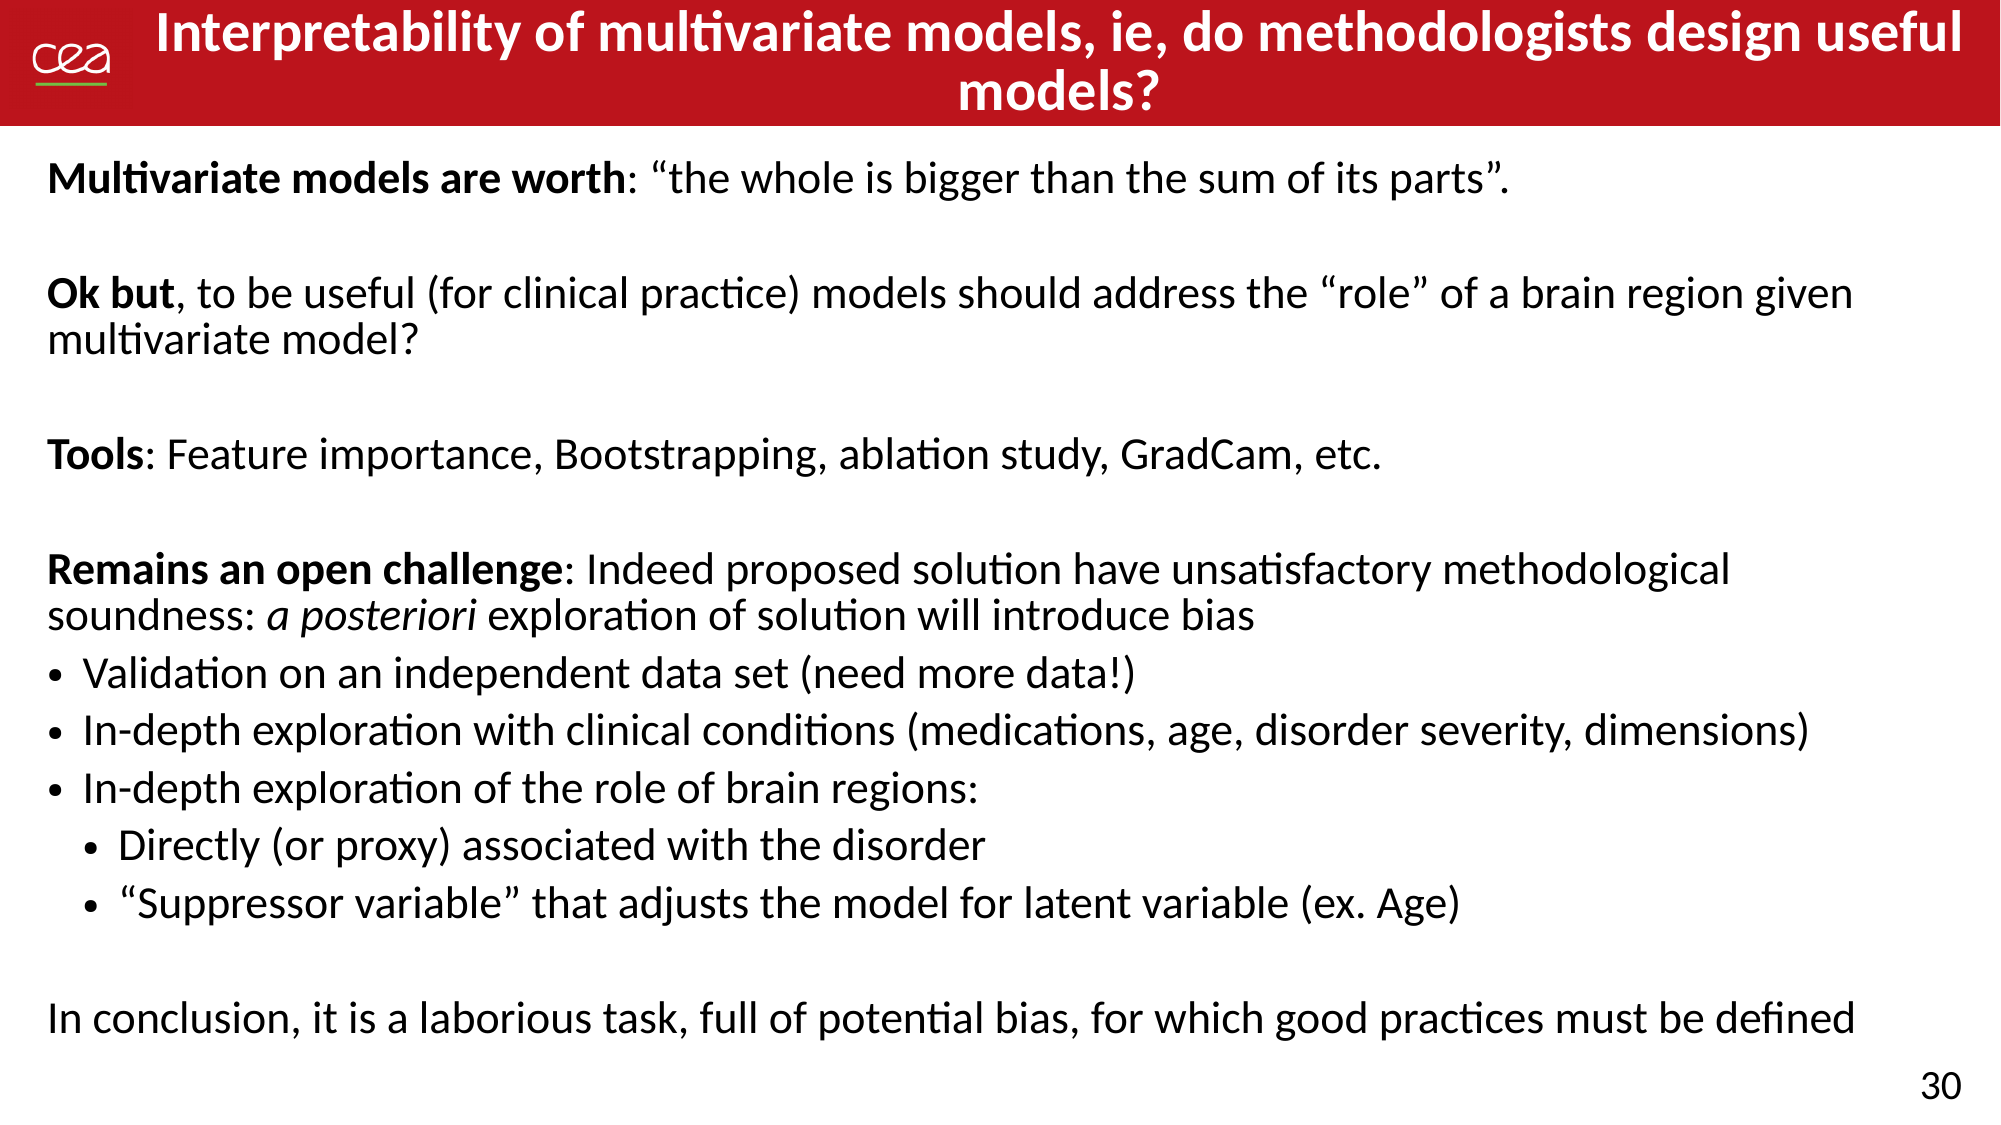

# Interpretability of multivariate models, ie, do methodologists design useful models?
Multivariate models are worth: “the whole is bigger than the sum of its parts”.
Ok but, to be useful (for clinical practice) models should address the “role” of a brain region given multivariate model?
Tools: Feature importance, Bootstrapping, ablation study, GradCam, etc.
Remains an open challenge: Indeed proposed solution have unsatisfactory methodological soundness: a posteriori exploration of solution will introduce bias
Validation on an independent data set (need more data!)
In-depth exploration with clinical conditions (medications, age, disorder severity, dimensions)
In-depth exploration of the role of brain regions:
Directly (or proxy) associated with the disorder
“Suppressor variable” that adjusts the model for latent variable (ex. Age)
In conclusion, it is a laborious task, full of potential bias, for which good practices must be defined